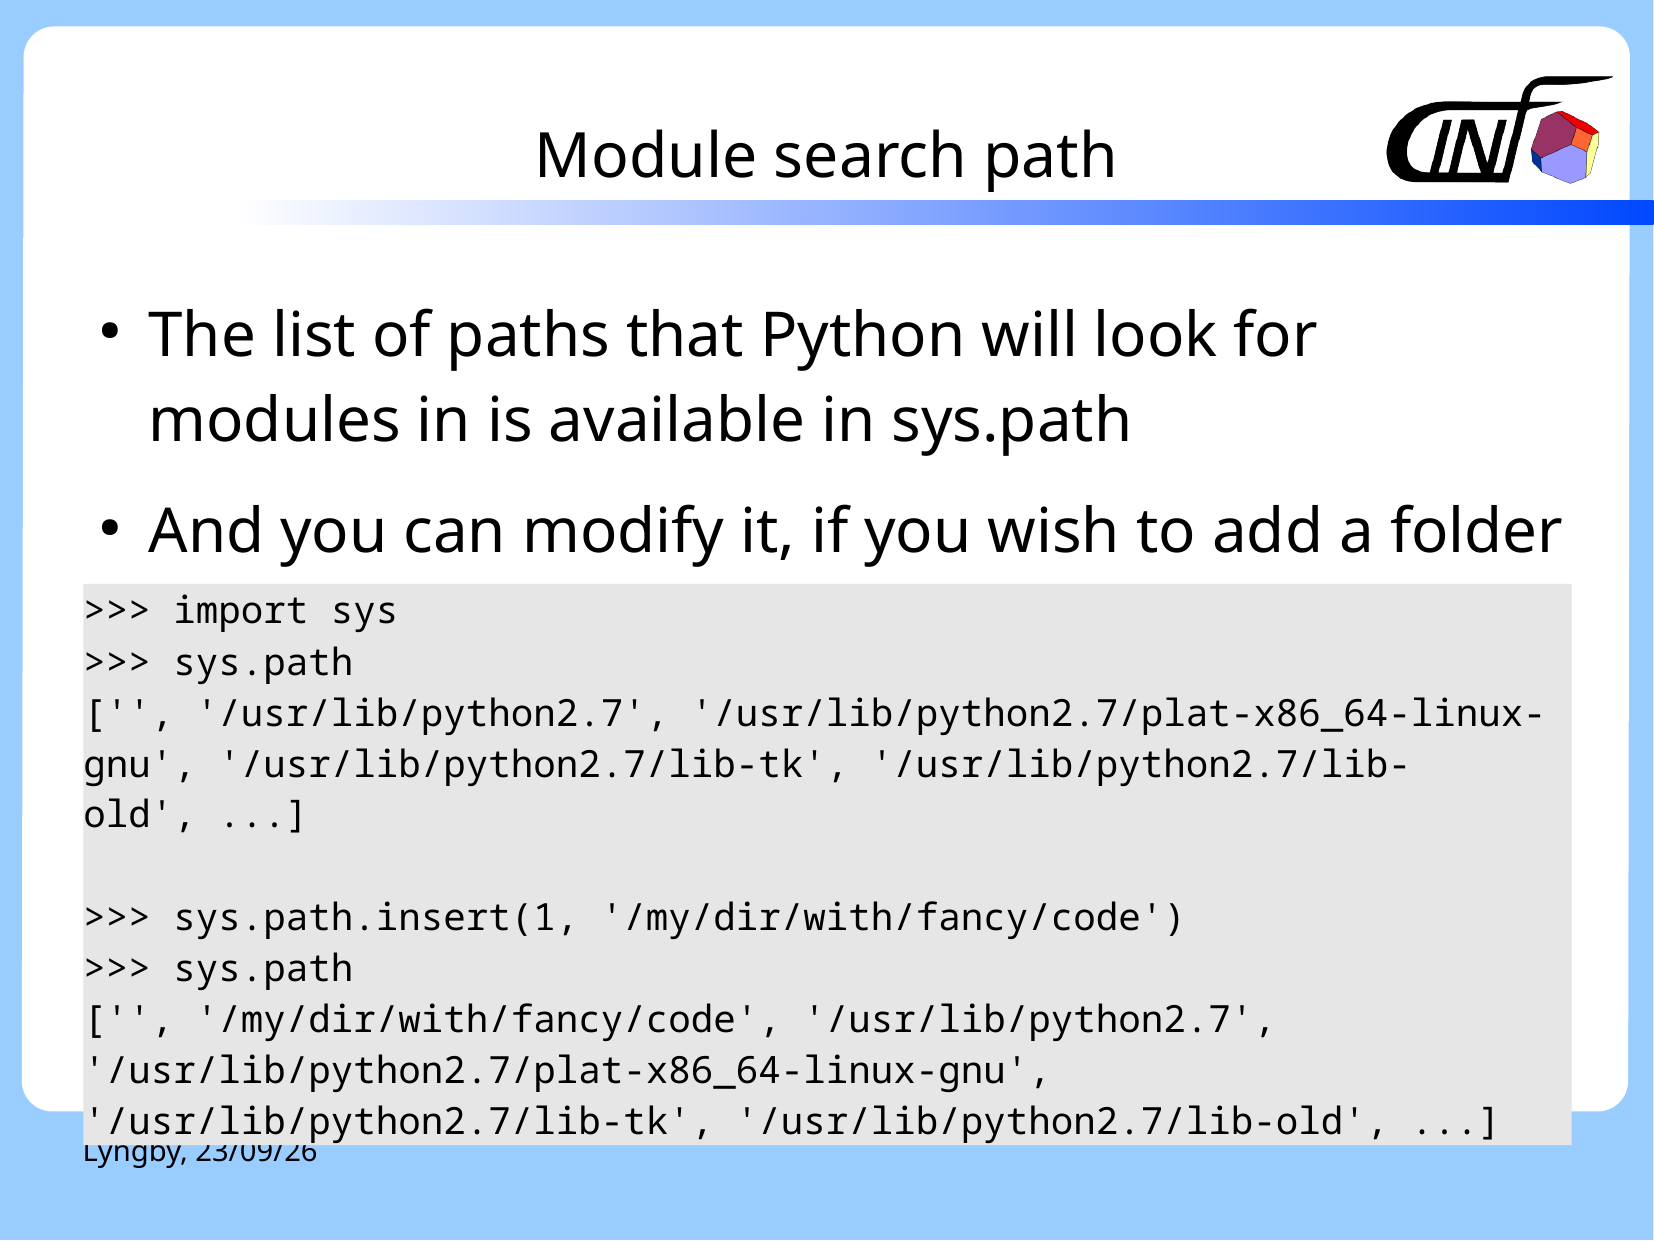

# Module search path
The list of paths that Python will look for modules in is available in sys.path
And you can modify it, if you wish to add a folder with common code
>>> import sys
>>> sys.path
['', '/usr/lib/python2.7', '/usr/lib/python2.7/plat-x86_64-linux-gnu', '/usr/lib/python2.7/lib-tk', '/usr/lib/python2.7/lib-old', ...]
>>> sys.path.insert(1, '/my/dir/with/fancy/code')
>>> sys.path
['', '/my/dir/with/fancy/code', '/usr/lib/python2.7', '/usr/lib/python2.7/plat-x86_64-linux-gnu', '/usr/lib/python2.7/lib-tk', '/usr/lib/python2.7/lib-old', ...]